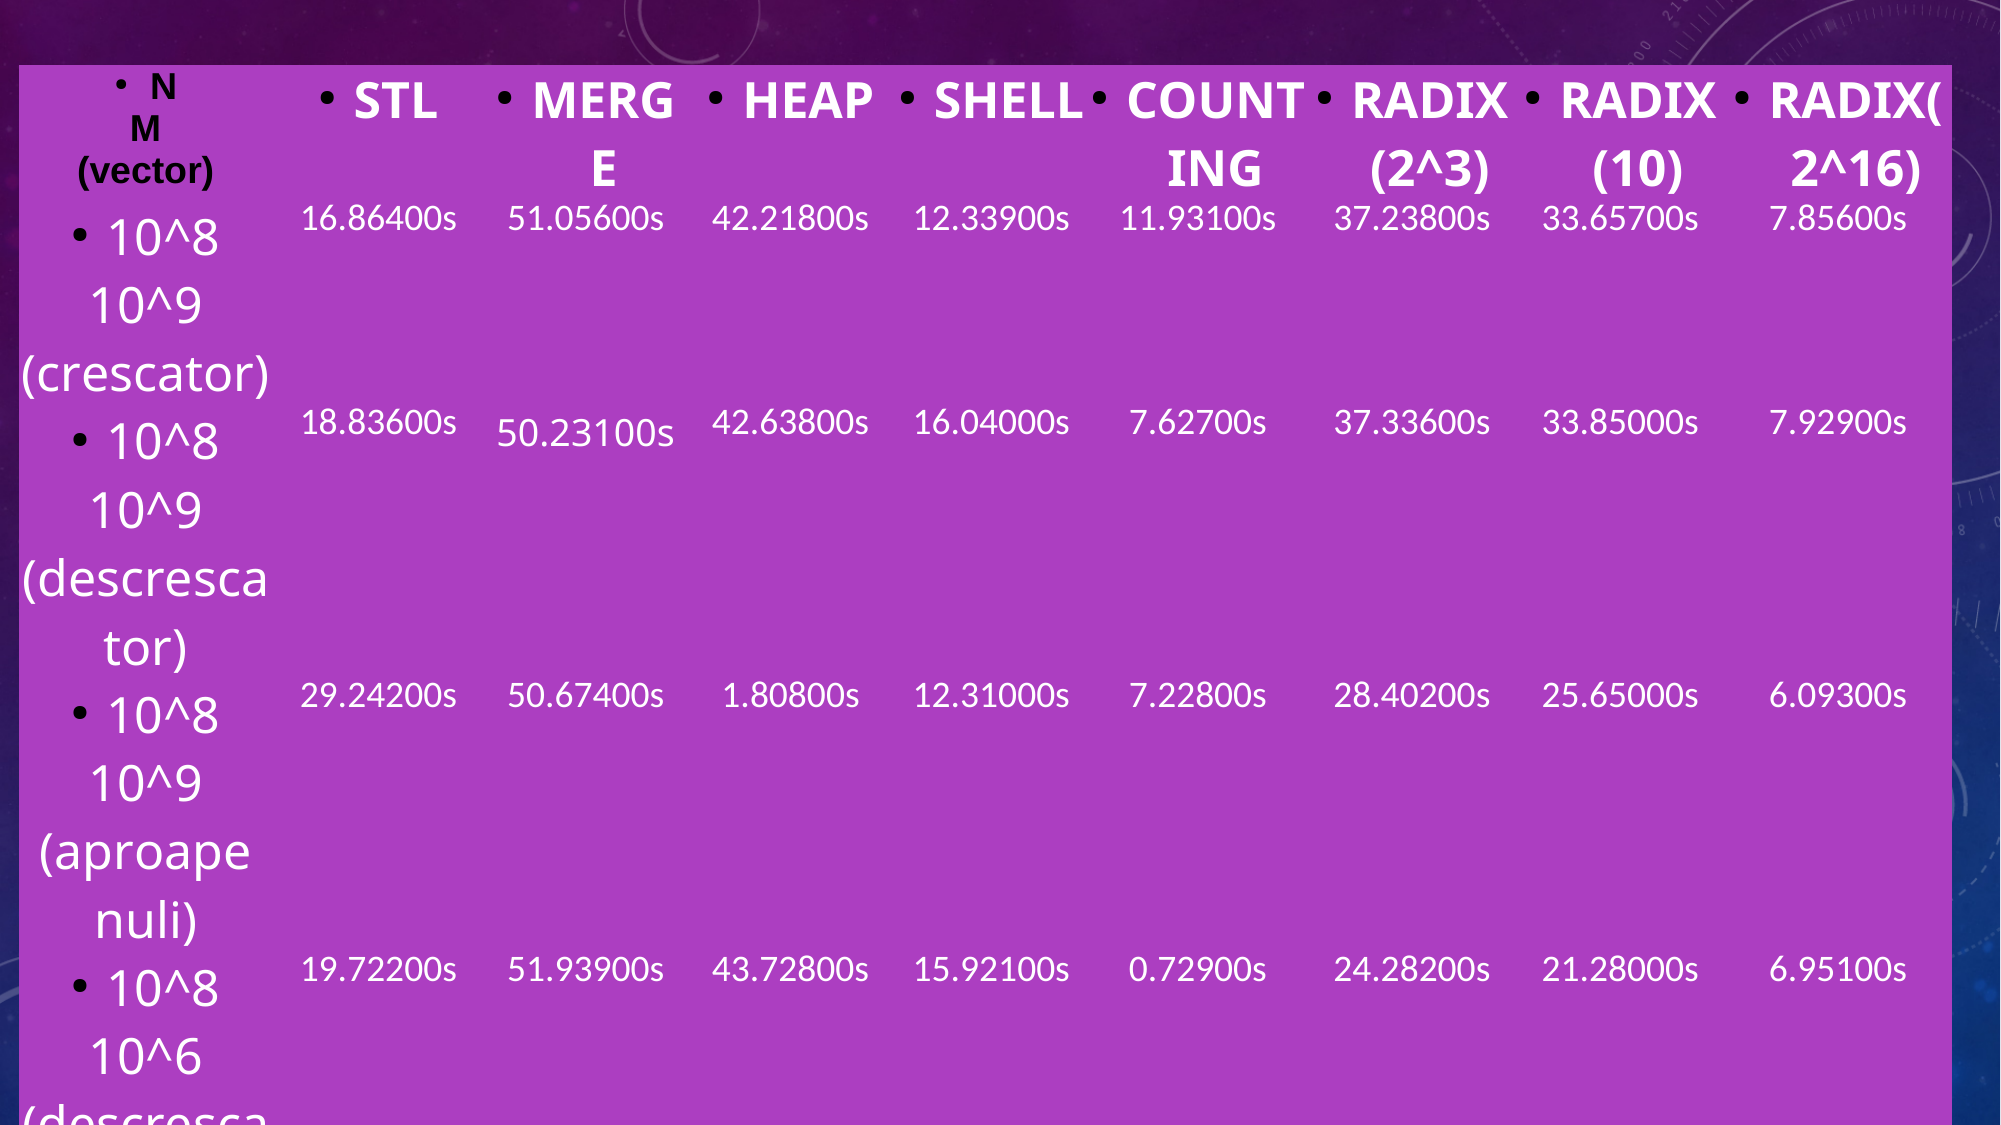

| N M (vector) | STL | MERGE | HEAP | SHELL | COUNTING | RADIX(2^3) | RADIX(10) | RADIX(2^16) |
| --- | --- | --- | --- | --- | --- | --- | --- | --- |
| 10^8 10^9 (crescator) | 16.86400s | 51.05600s | 42.21800s | 12.33900s | 11.93100s | 37.23800s | 33.65700s | 7.85600s |
| 10^8 10^9 (descrescator) | 18.83600s | 50.23100s | 42.63800s | 16.04000s | 7.62700s | 37.33600s | 33.85000s | 7.92900s |
| 10^8 10^9 (aproape nuli) | 29.24200s | 50.67400s | 1.80800s | 12.31000s | 7.22800s | 28.40200s | 25.65000s | 6.09300s |
| 10^8 10^6 (descrescator) | 19.72200s | 51.93900s | 43.72800s | 15.92100s | 0.72900s | 24.28200s | 21.28000s | 6.95100s |
| 10^8 10^4 (elem egale) | 30.04000s | 52.22900s | 1.82200s | 12.83000s | 0.70300s | 13.23400s | 13.25300s | 3.77500s |